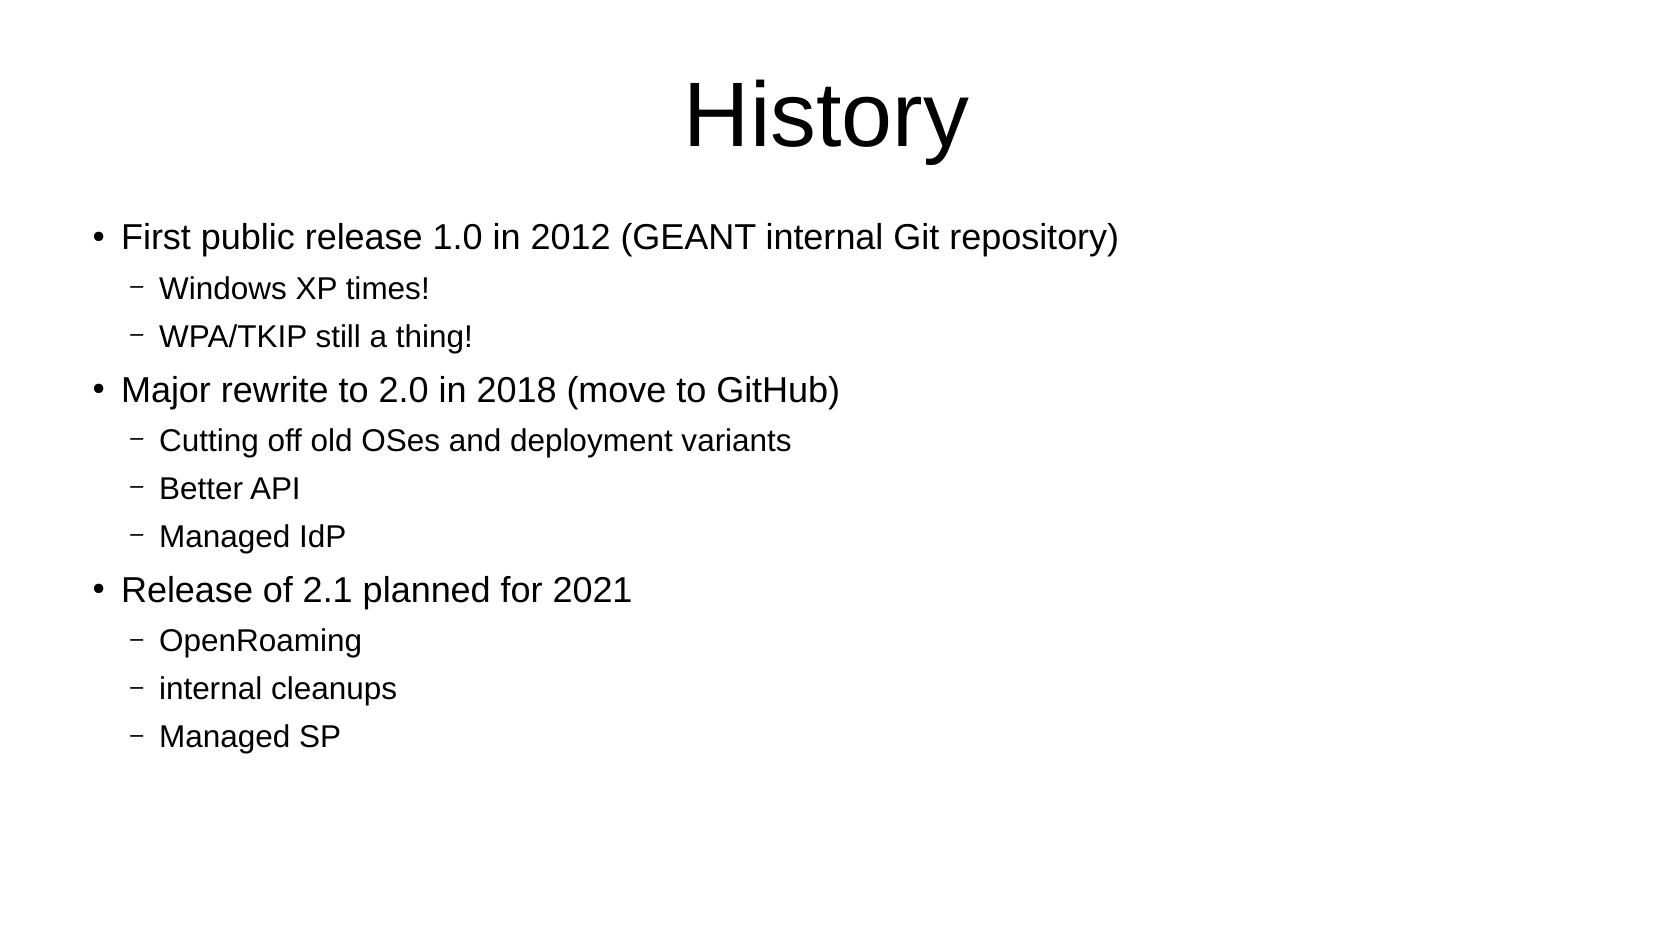

# History
First public release 1.0 in 2012 (GEANT internal Git repository)
Windows XP times!
WPA/TKIP still a thing!
Major rewrite to 2.0 in 2018 (move to GitHub)
Cutting off old OSes and deployment variants
Better API
Managed IdP
Release of 2.1 planned for 2021
OpenRoaming
internal cleanups
Managed SP